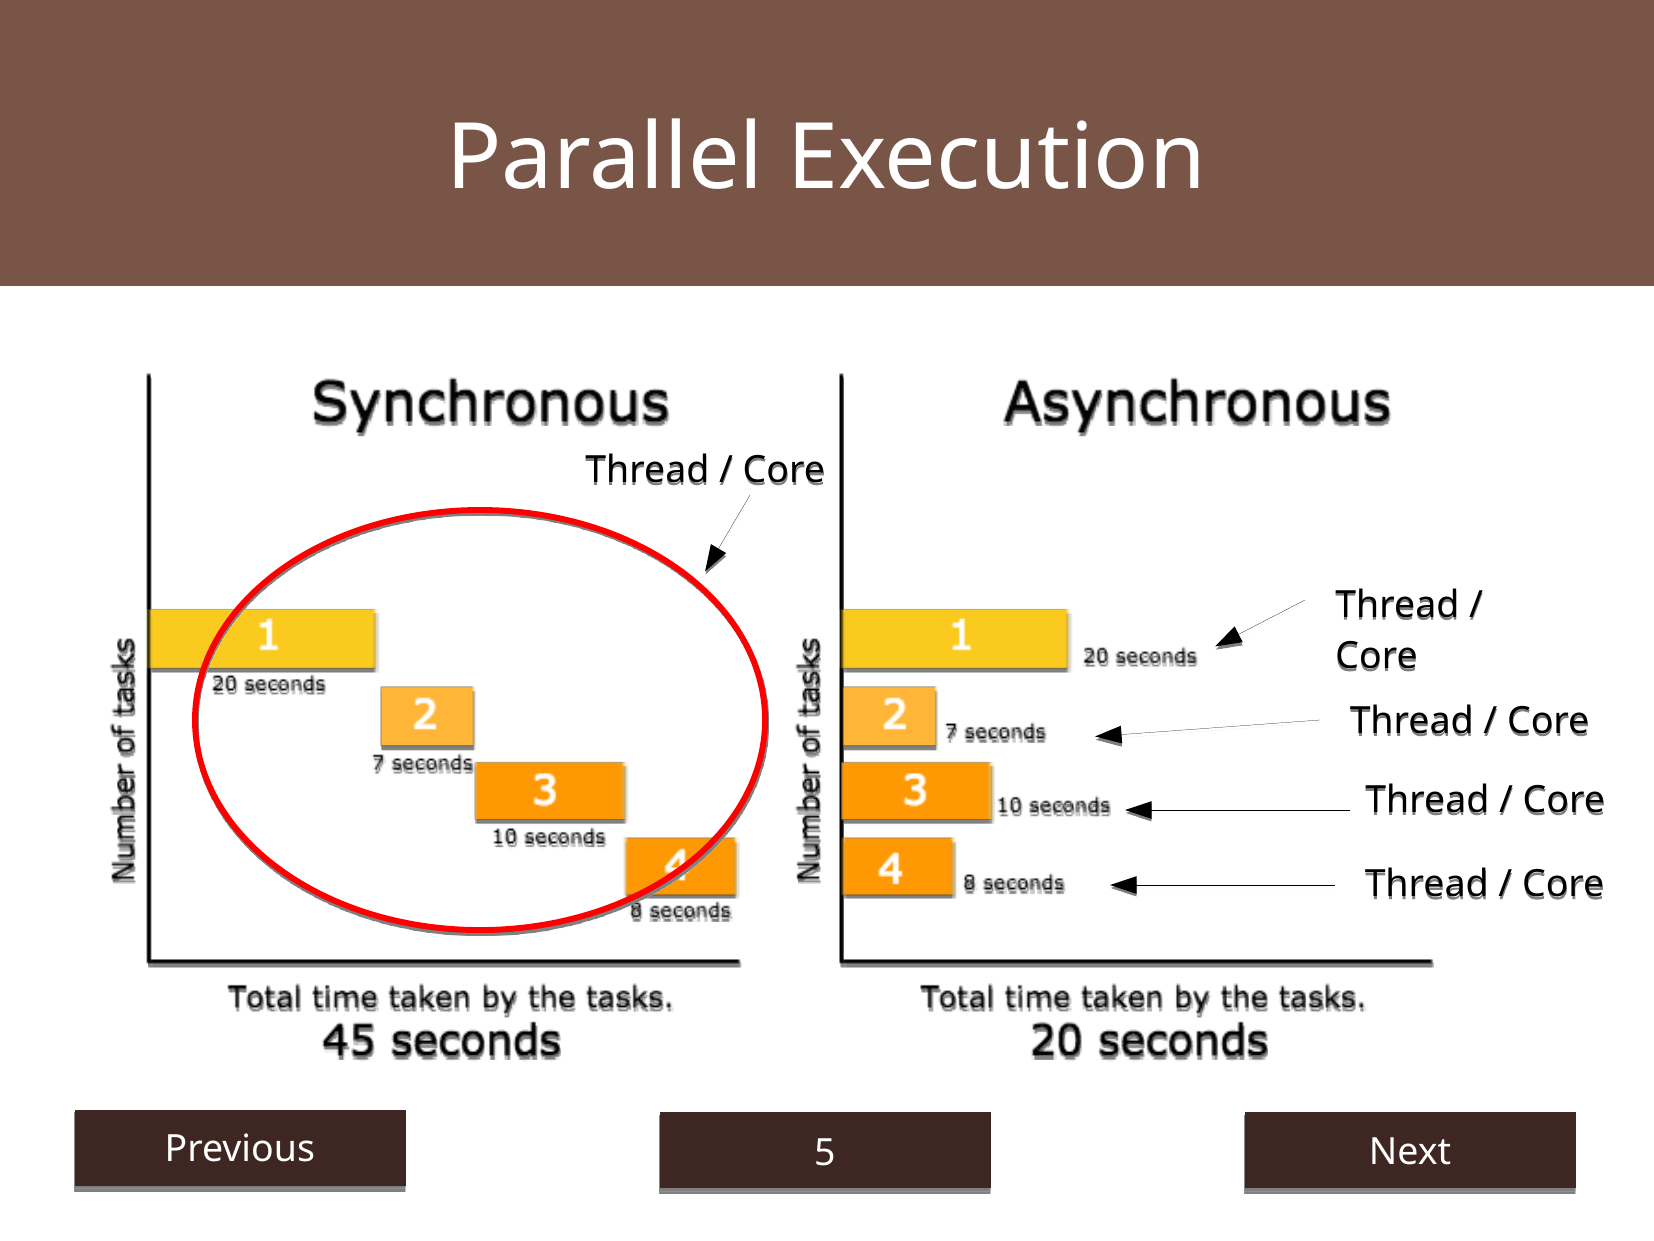

# Parallel Execution
Thread / Core
Thread / Core
Thread / Core
Thread / Core
Thread / Core
Previous
Next